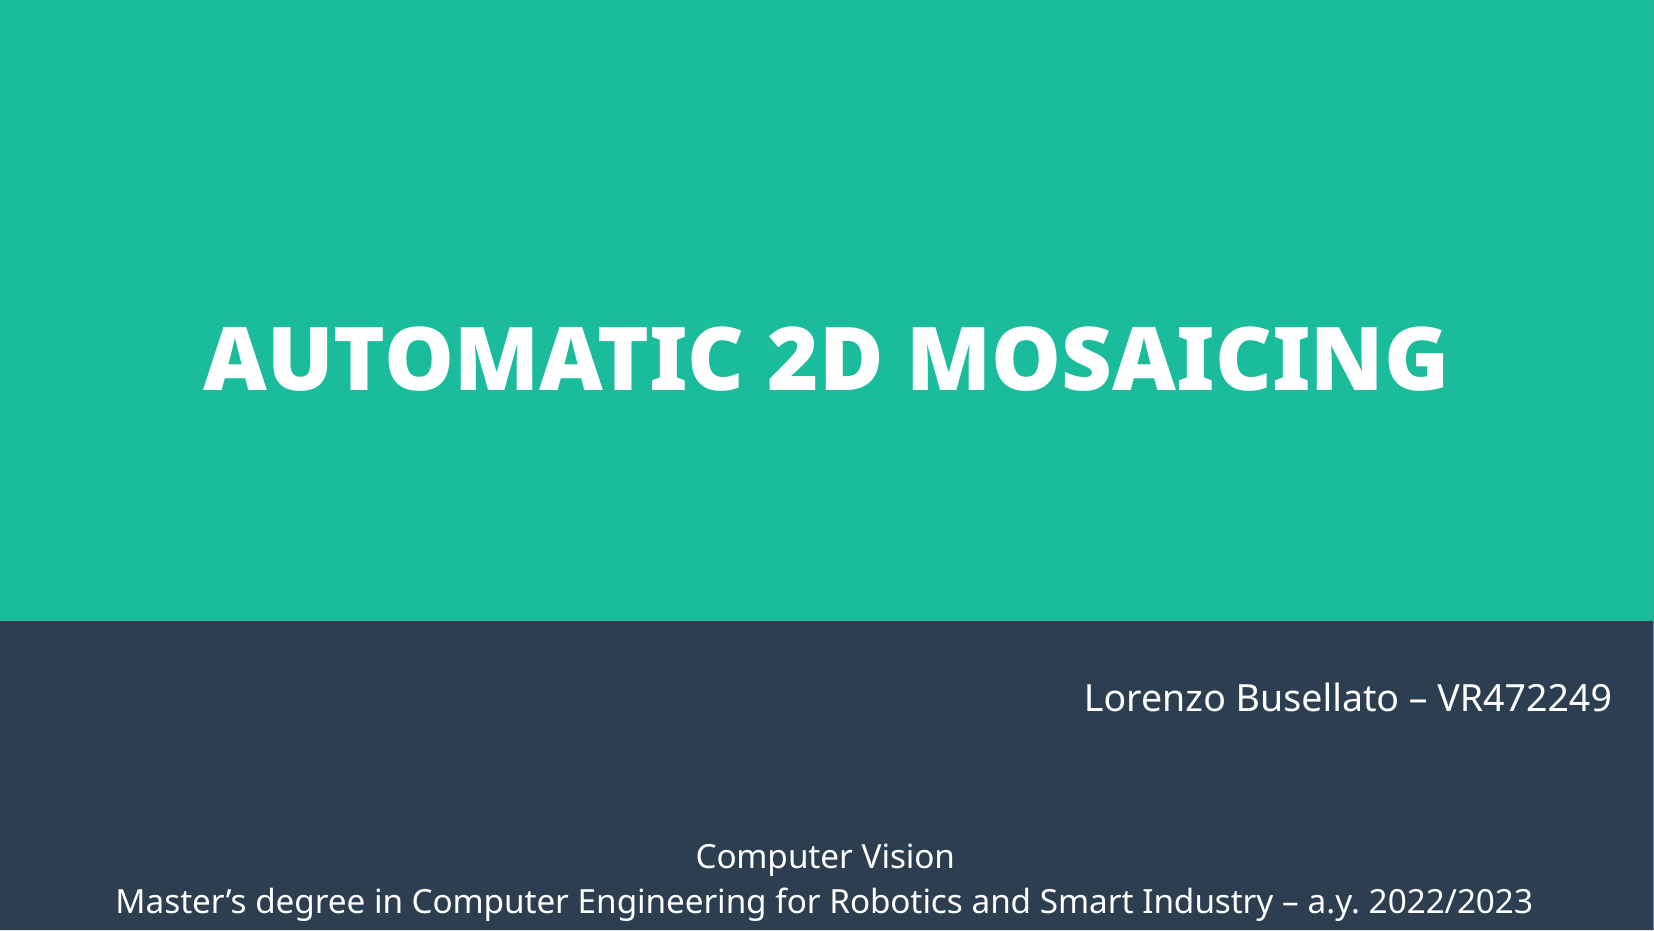

AUTOMATIC 2D MOSAICING
Lorenzo Busellato – VR472249
Computer Vision
# Master’s degree in Computer Engineering for Robotics and Smart Industry – a.y. 2022/2023